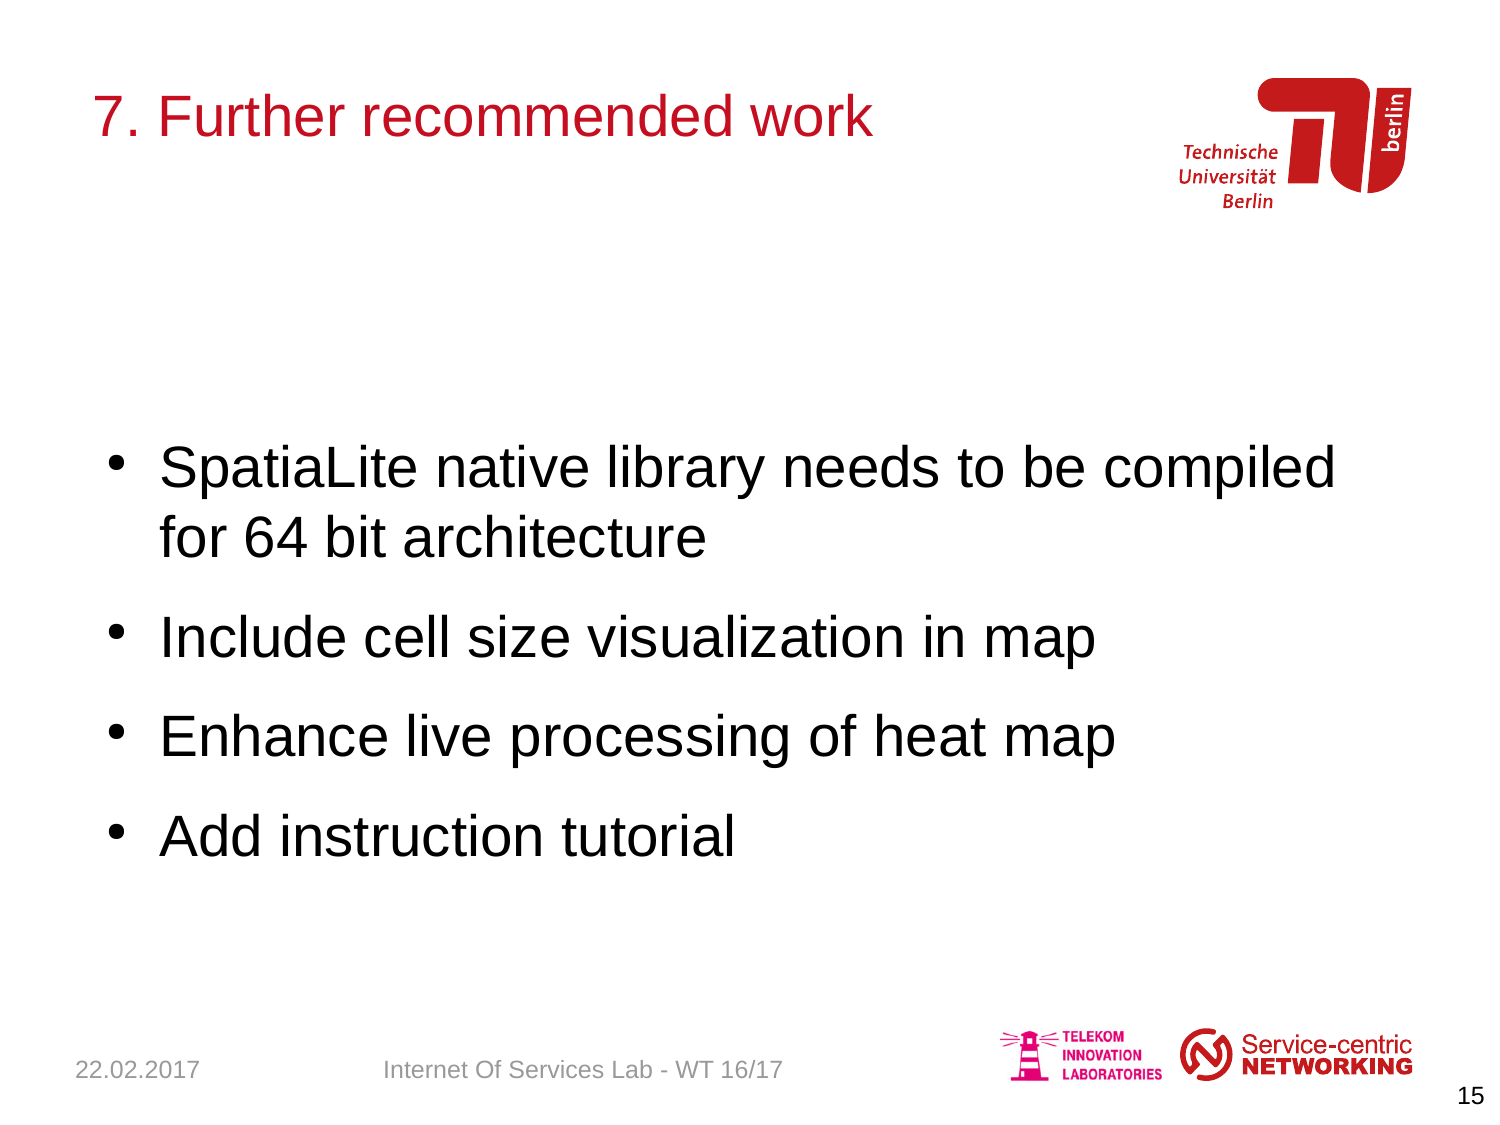

7. Further recommended work
# SpatiaLite native library needs to be compiled for 64 bit architecture
Include cell size visualization in map
Enhance live processing of heat map
Add instruction tutorial
22.02.2017
Internet Of Services Lab - WT 16/17